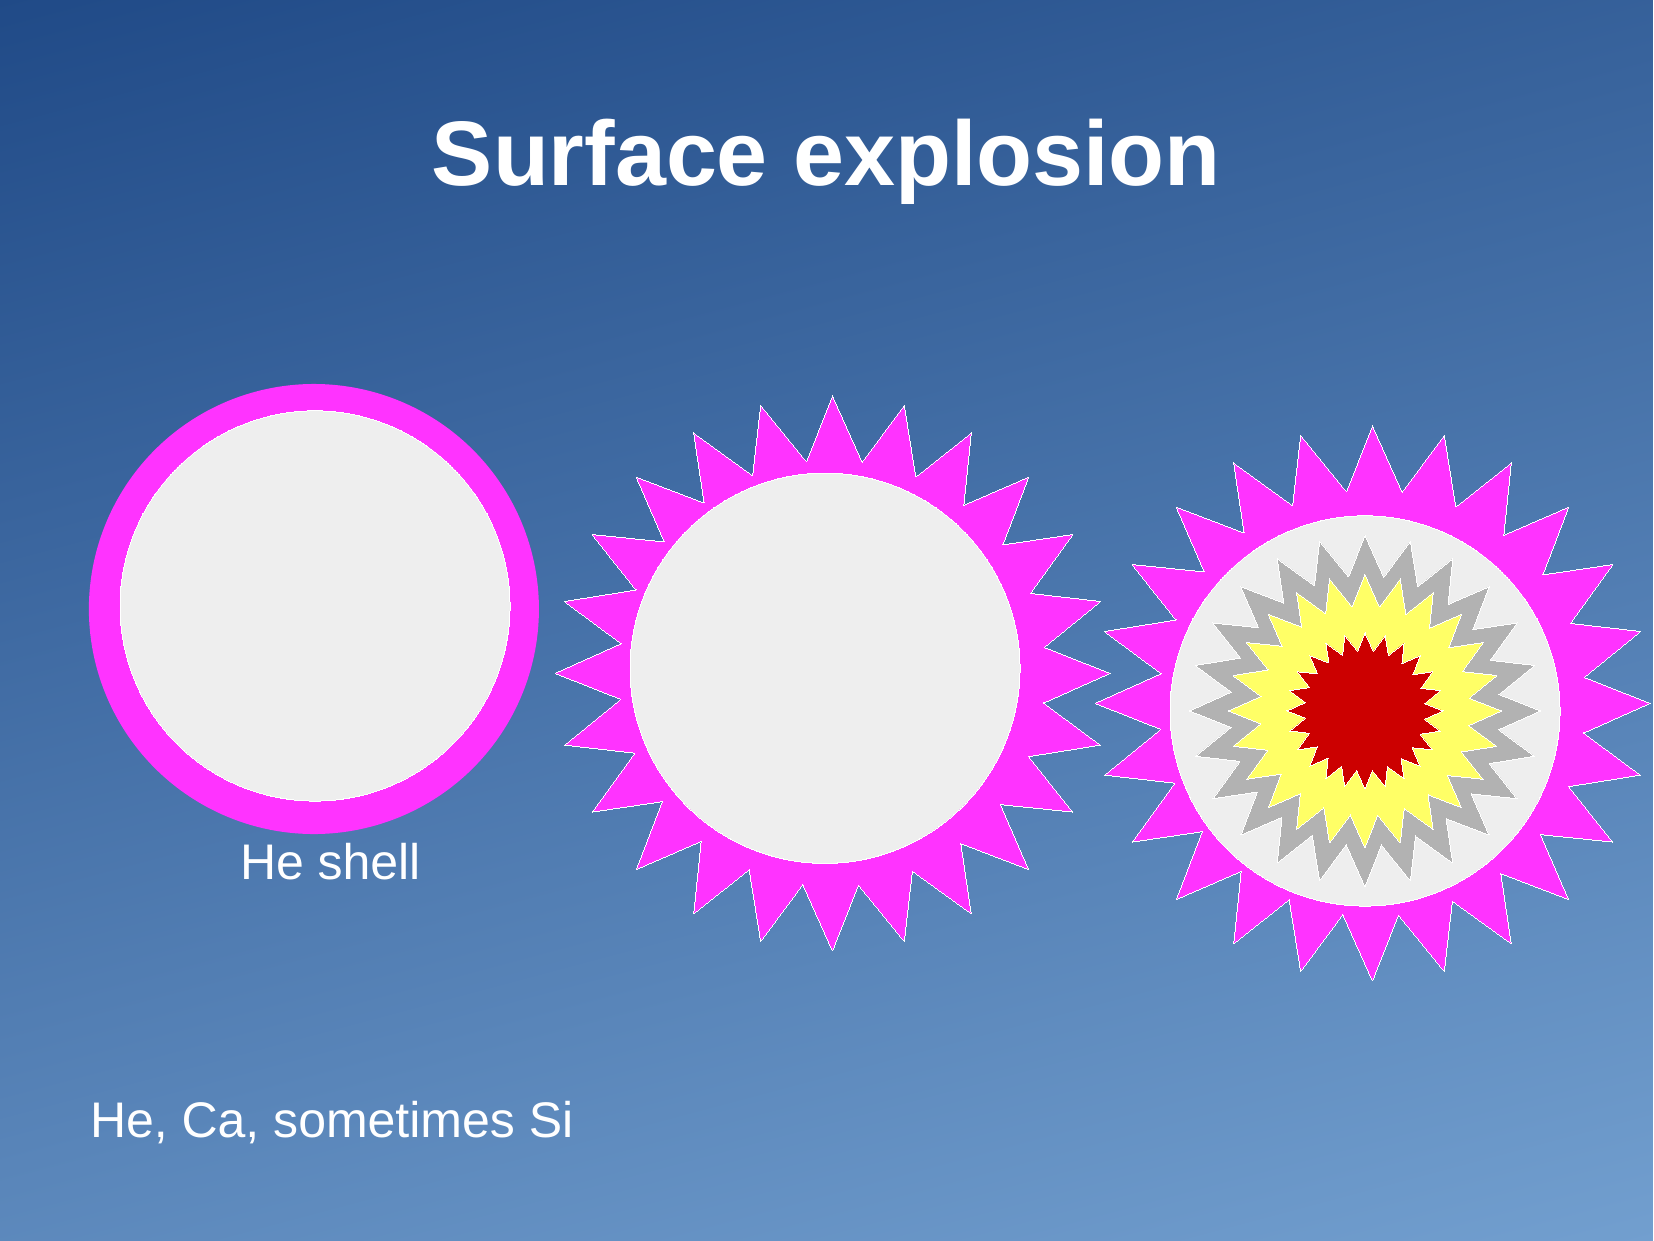

# Surface explosion
He shell
He, Ca, sometimes Si